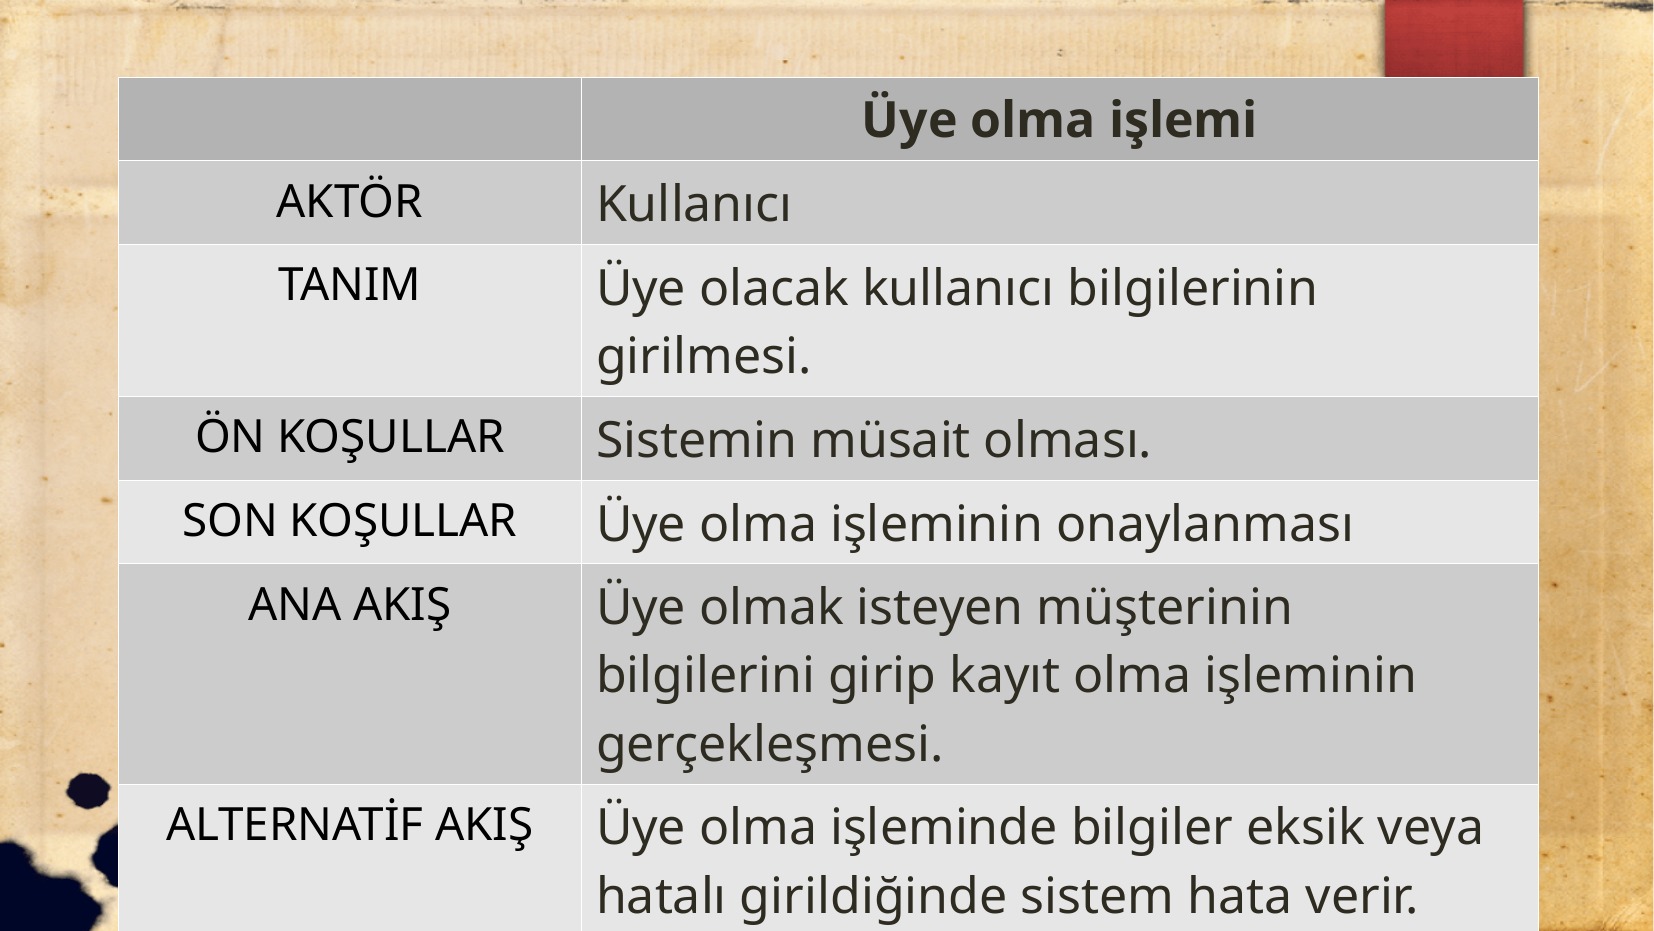

| | Üye olma işlemi |
| --- | --- |
| AKTÖR | Kullanıcı |
| TANIM | Üye olacak kullanıcı bilgilerinin girilmesi. |
| ÖN KOŞULLAR | Sistemin müsait olması. |
| SON KOŞULLAR | Üye olma işleminin onaylanması |
| ANA AKIŞ | Üye olmak isteyen müşterinin bilgilerini girip kayıt olma işleminin gerçekleşmesi. |
| ALTERNATİF AKIŞ | Üye olma işleminde bilgiler eksik veya hatalı girildiğinde sistem hata verir. |